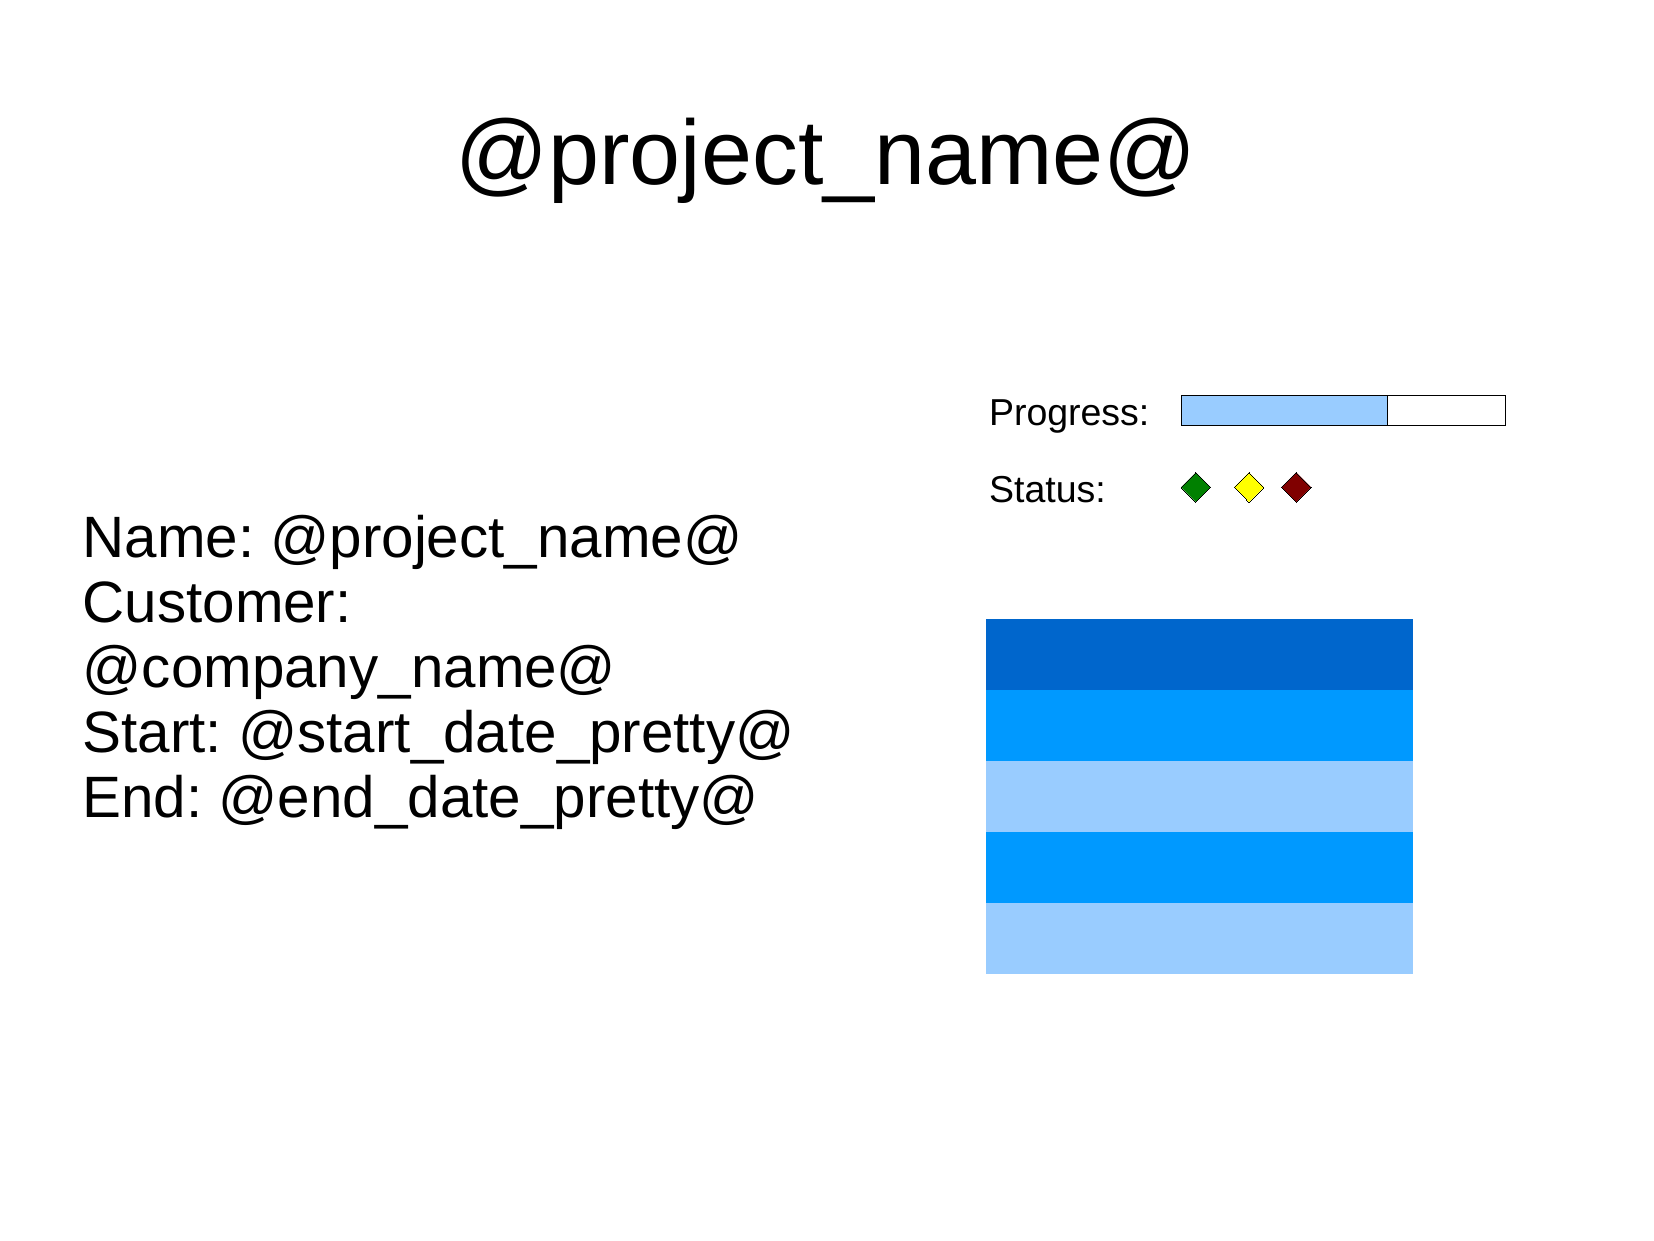

# @project_name@
Name: @project_name@
Customer: @company_name@
Start: @start_date_pretty@
End: @end_date_pretty@
Progress:
Status:
| | | | | |
| --- | --- | --- | --- | --- |
| | | | | |
| | | | | |
| | | | | |
| | | | | |